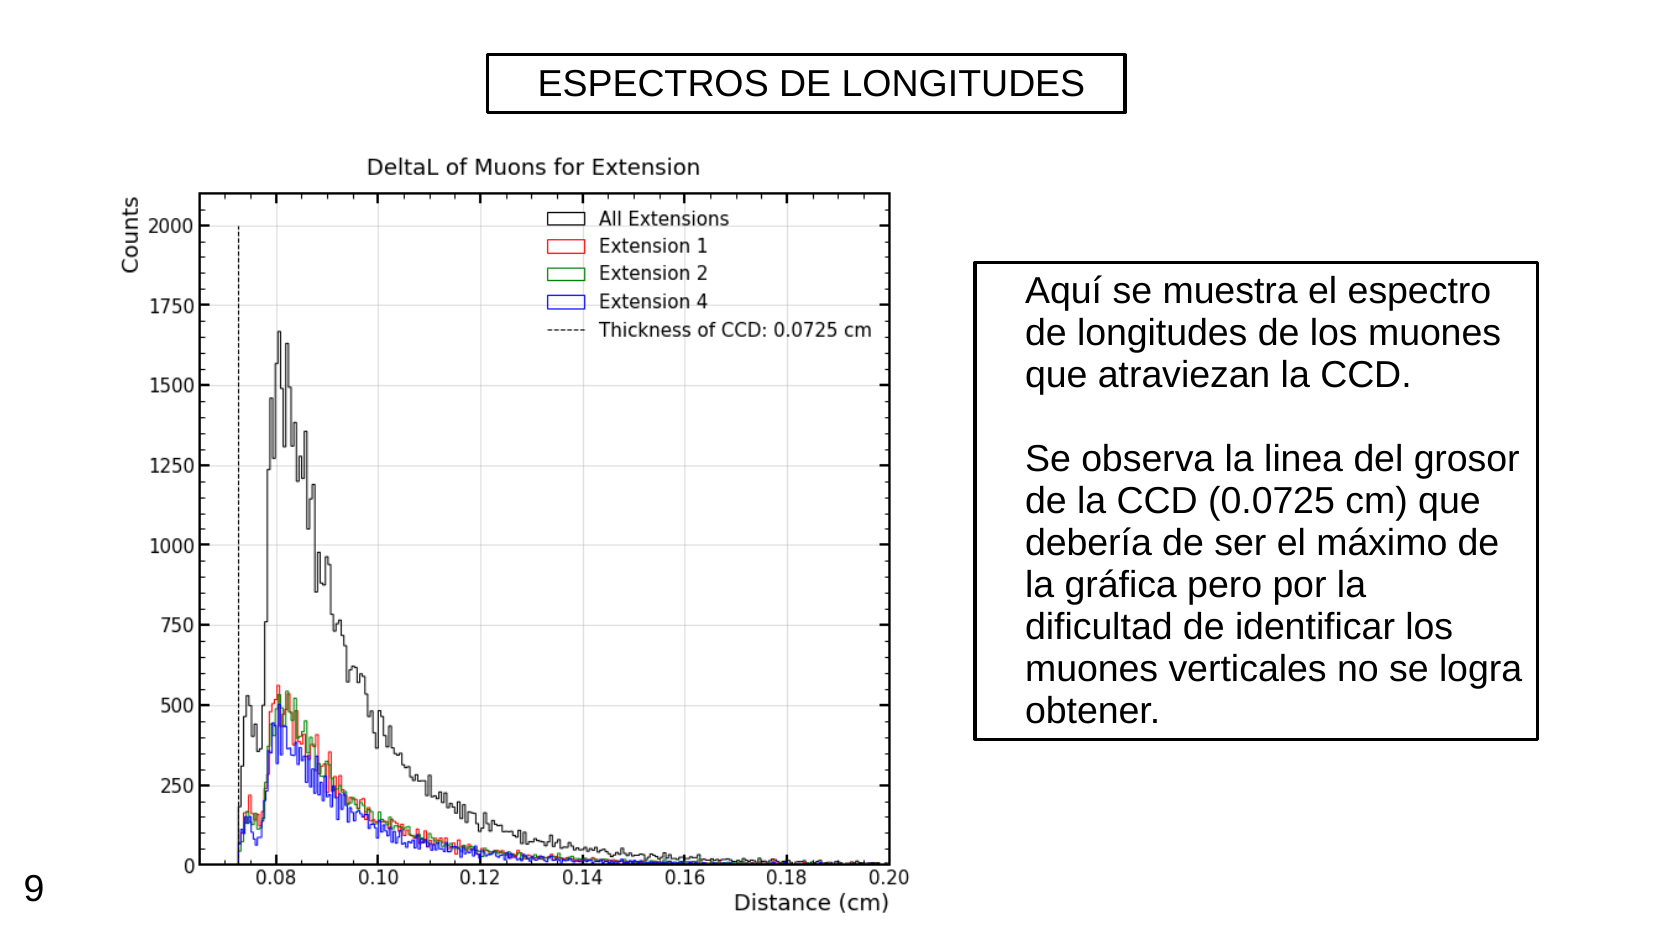

ESPECTROS DE LONGITUDES
Aquí se muestra el espectro de longitudes de los muones que atraviezan la CCD.
Se observa la linea del grosor de la CCD (0.0725 cm) que debería de ser el máximo de la gráfica pero por la dificultad de identificar los muones verticales no se logra obtener.